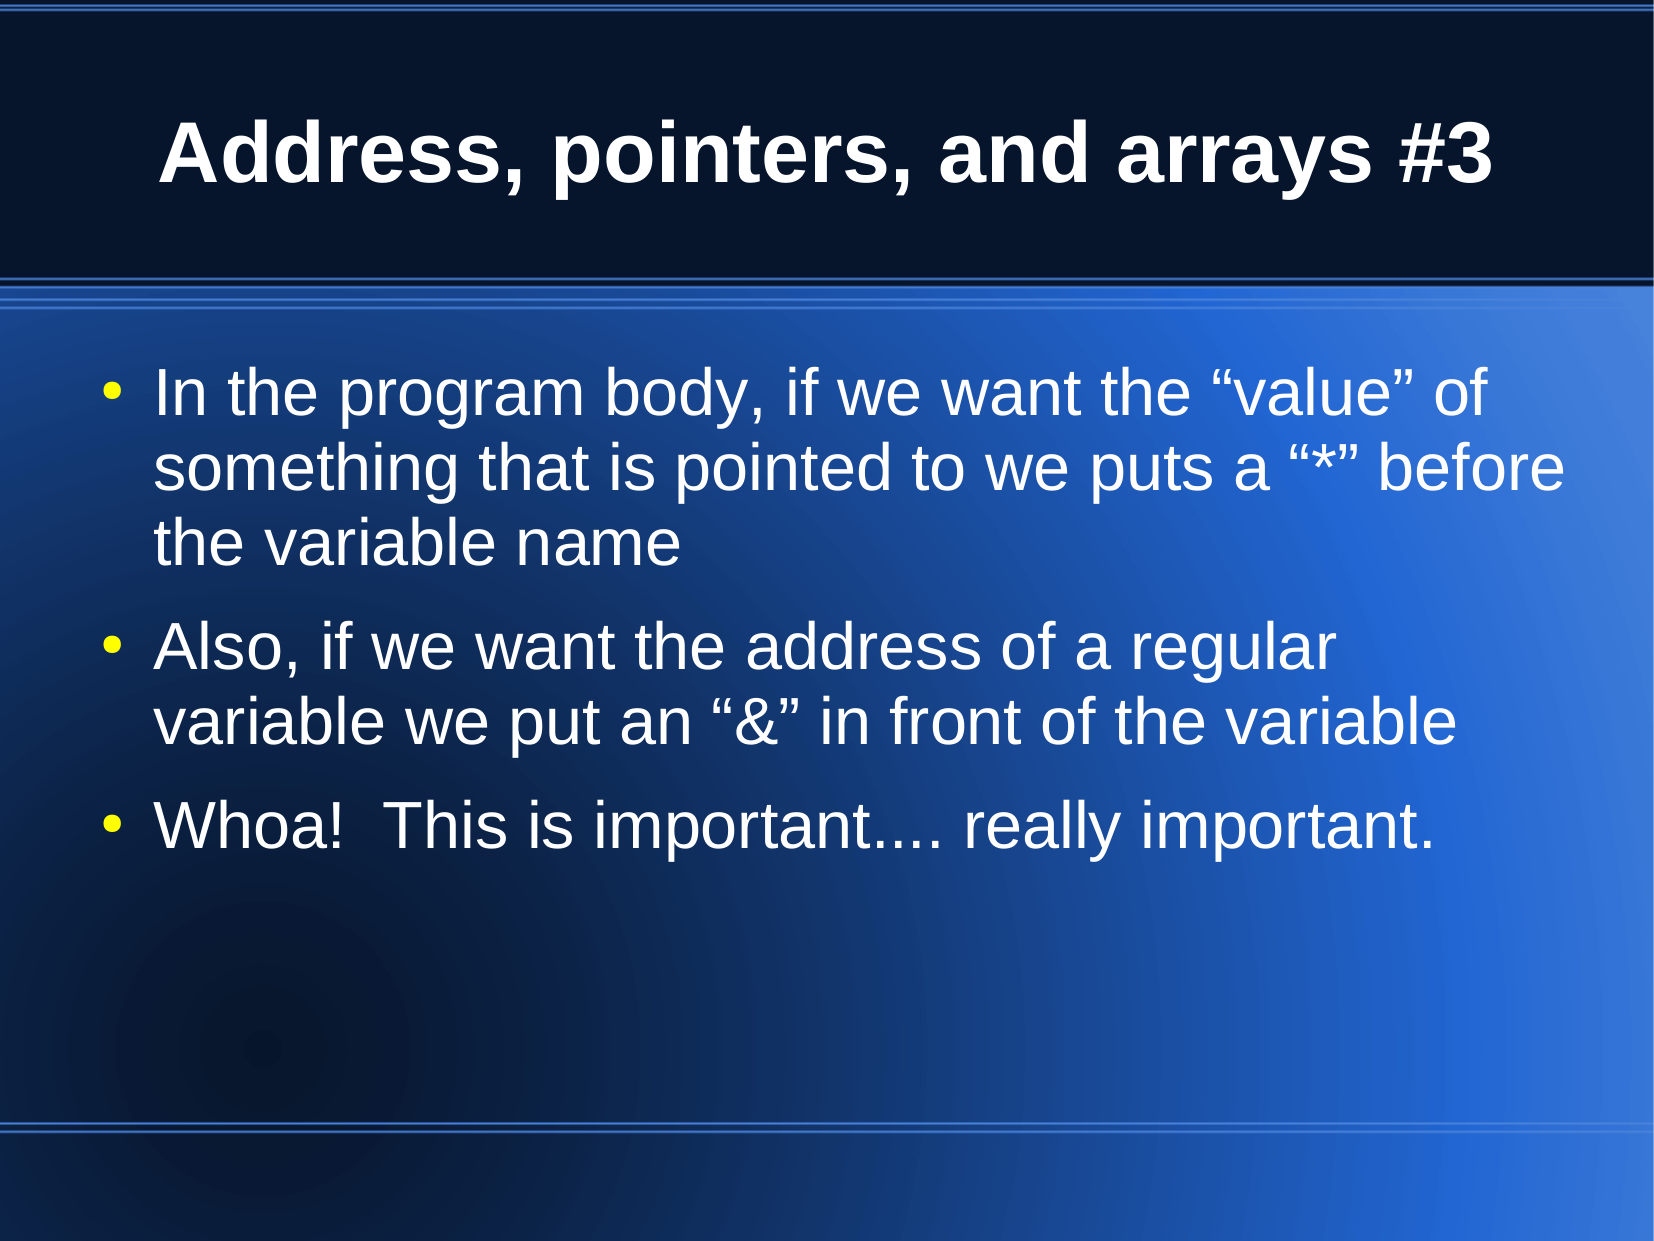

# Address, pointers, and arrays #3
In the program body, if we want the “value” of something that is pointed to we puts a “*” before the variable name
Also, if we want the address of a regular variable we put an “&” in front of the variable
Whoa! This is important.... really important.